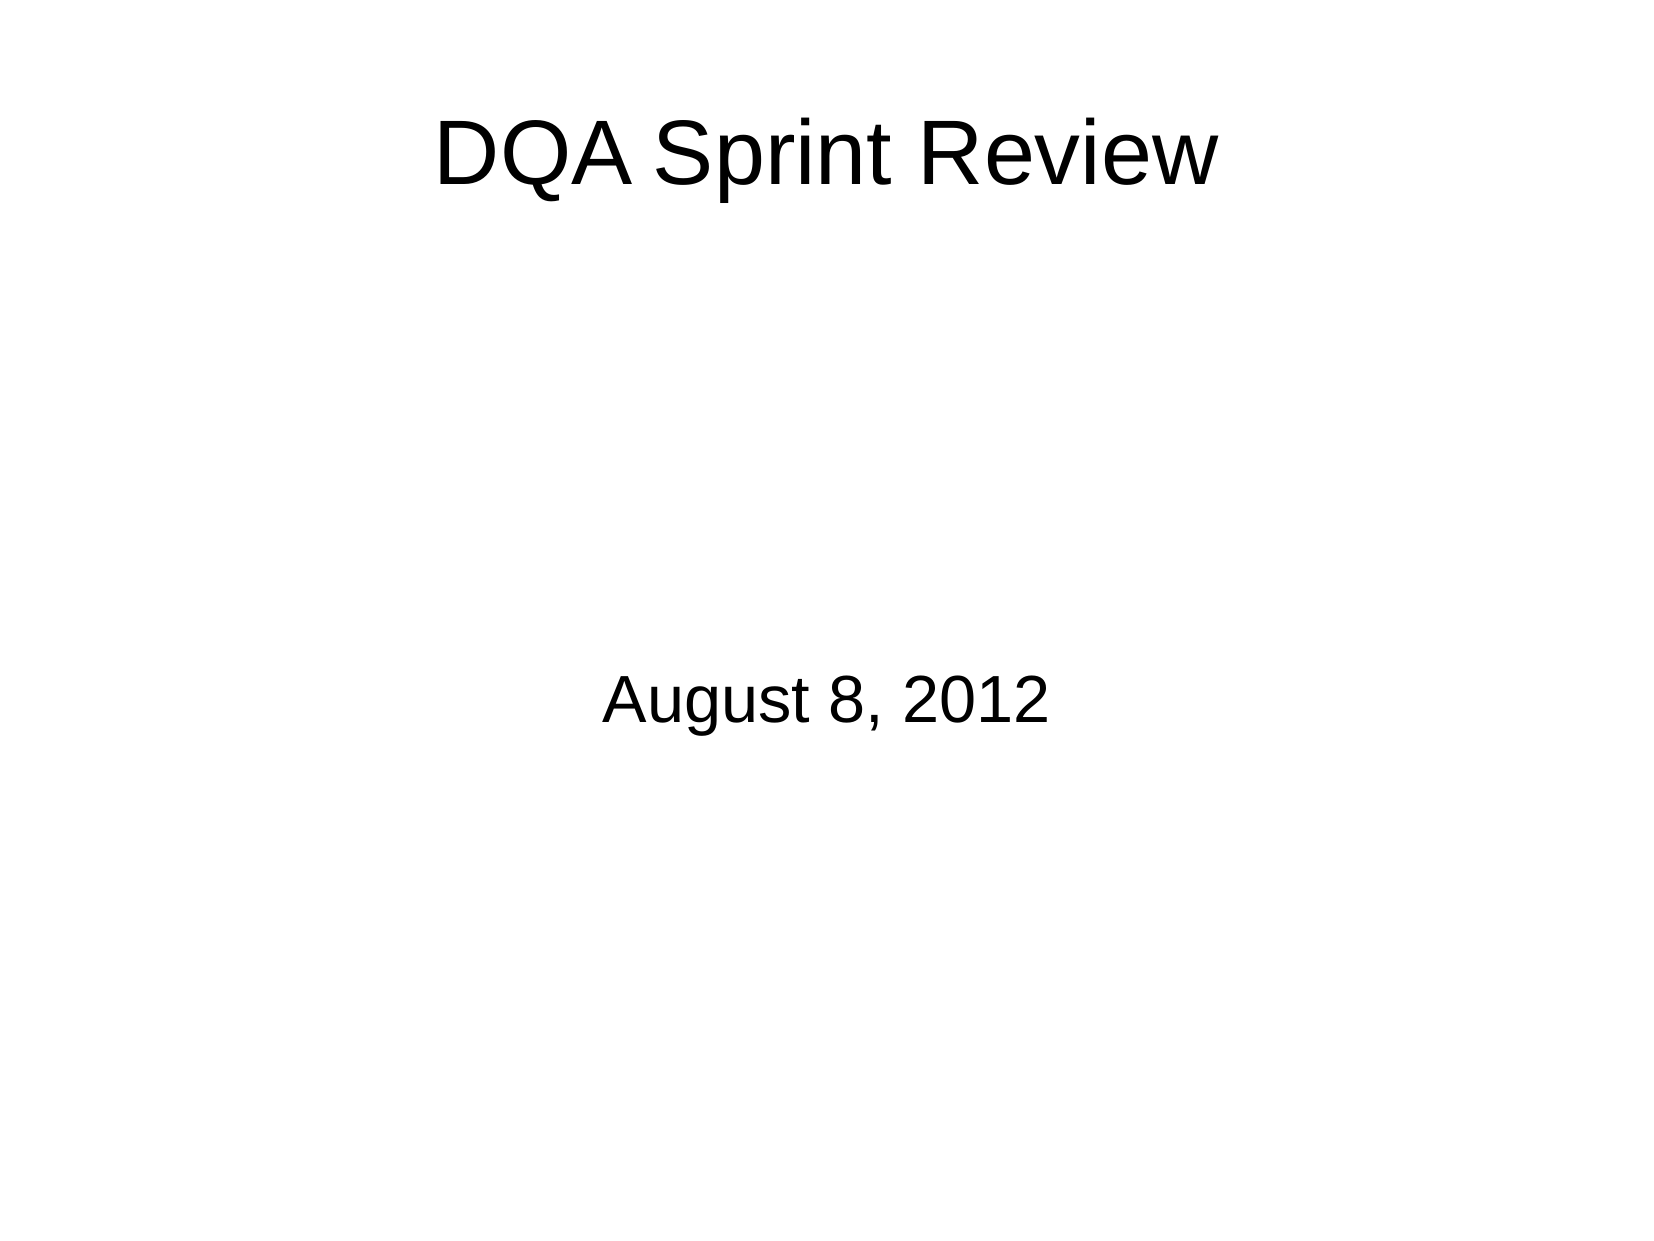

# DQA Sprint Review
August 8, 2012